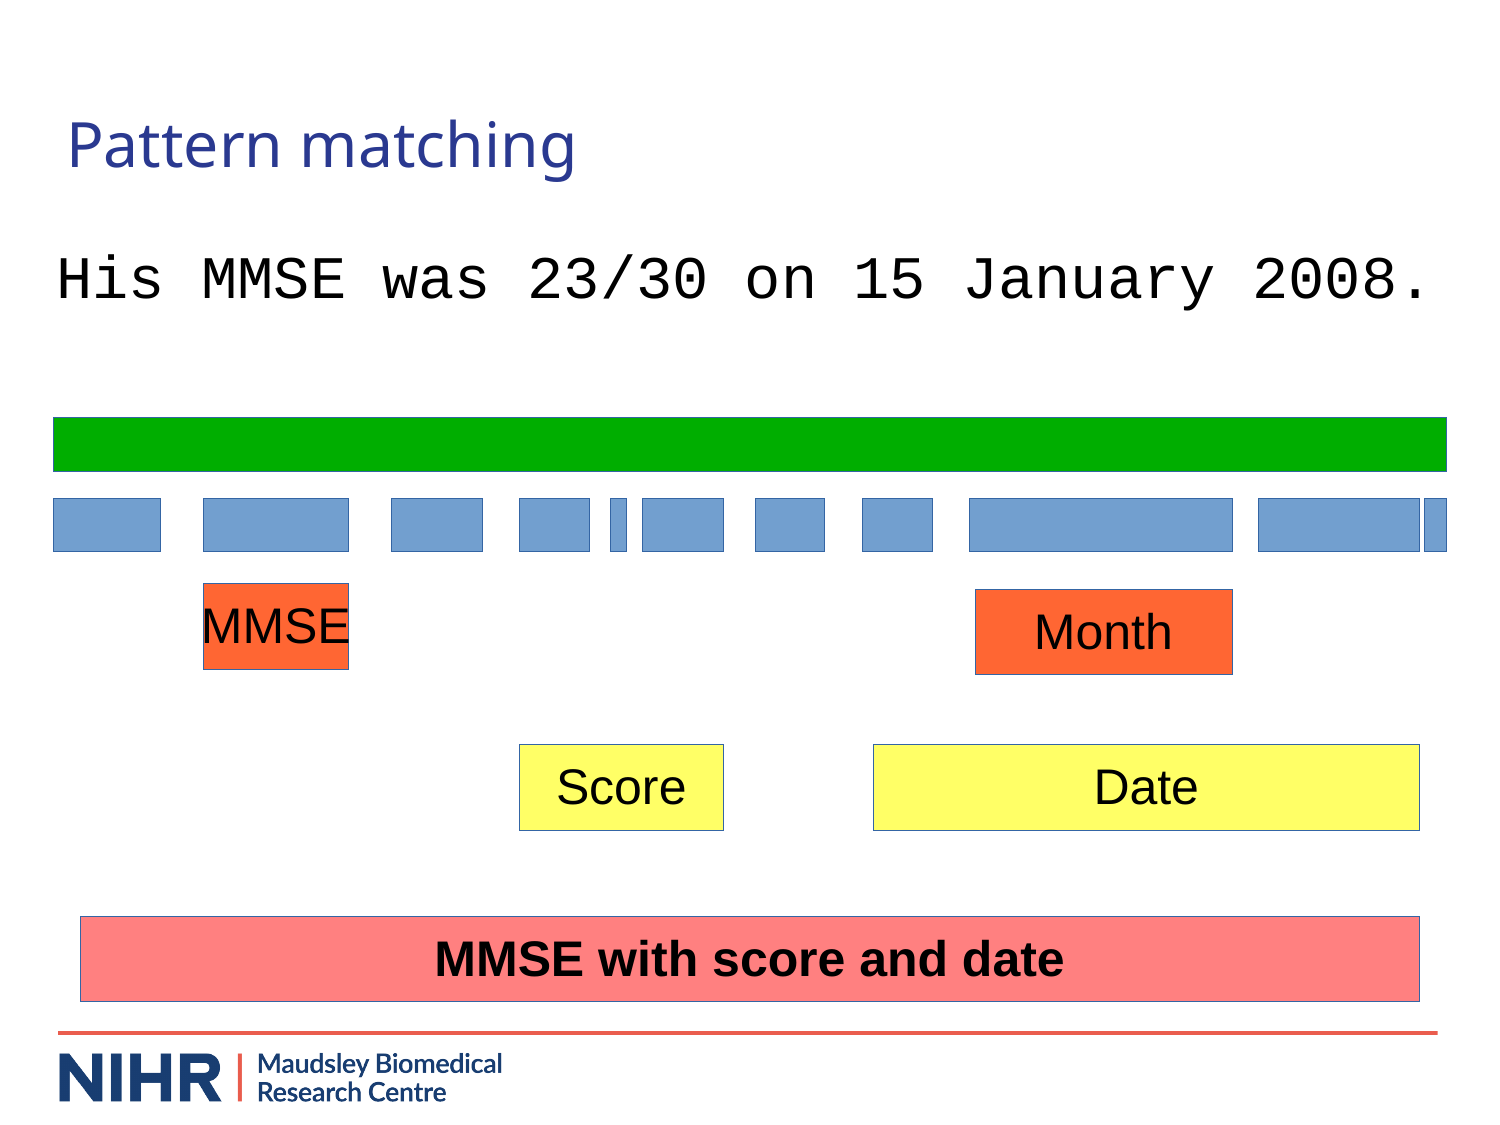

# Pattern matching
His MMSE was 23/30 on 15 January 2008.
MMSE
Month
Score
Date
MMSE with score and date